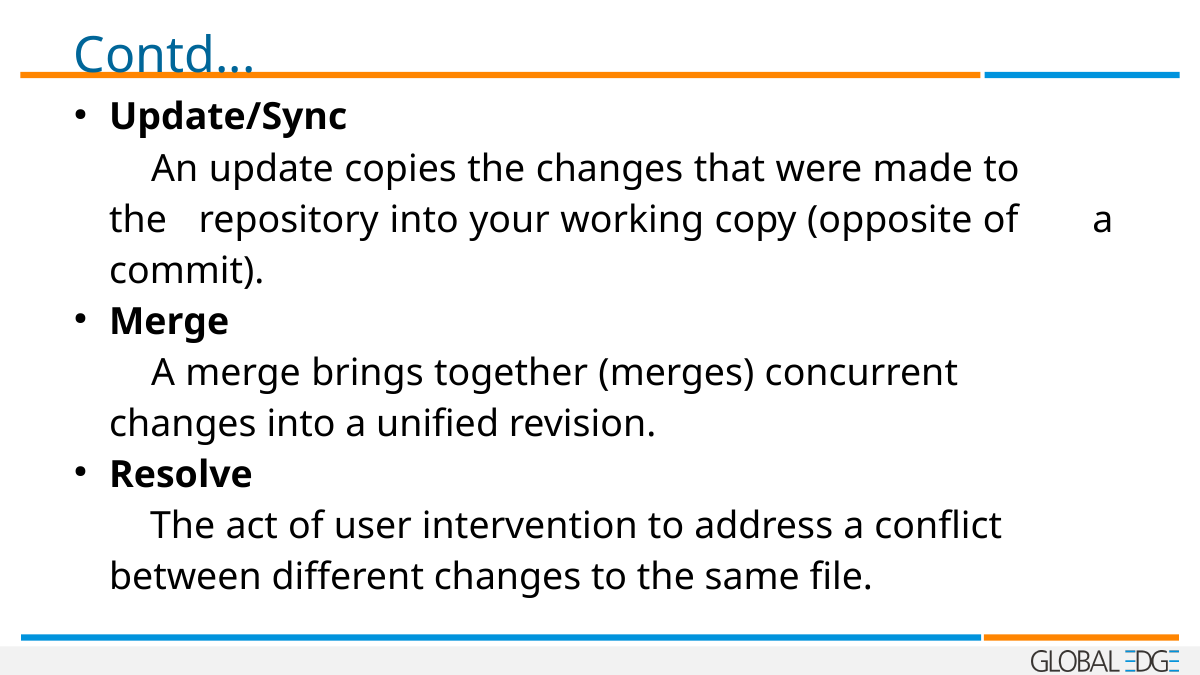

Contd...
Update/Sync
 An update copies the changes that were made to the repository into your working copy (opposite of a commit).
Merge
 A merge brings together (merges) concurrent changes into a unified revision.
Resolve
 The act of user intervention to address a conflict between different changes to the same file.